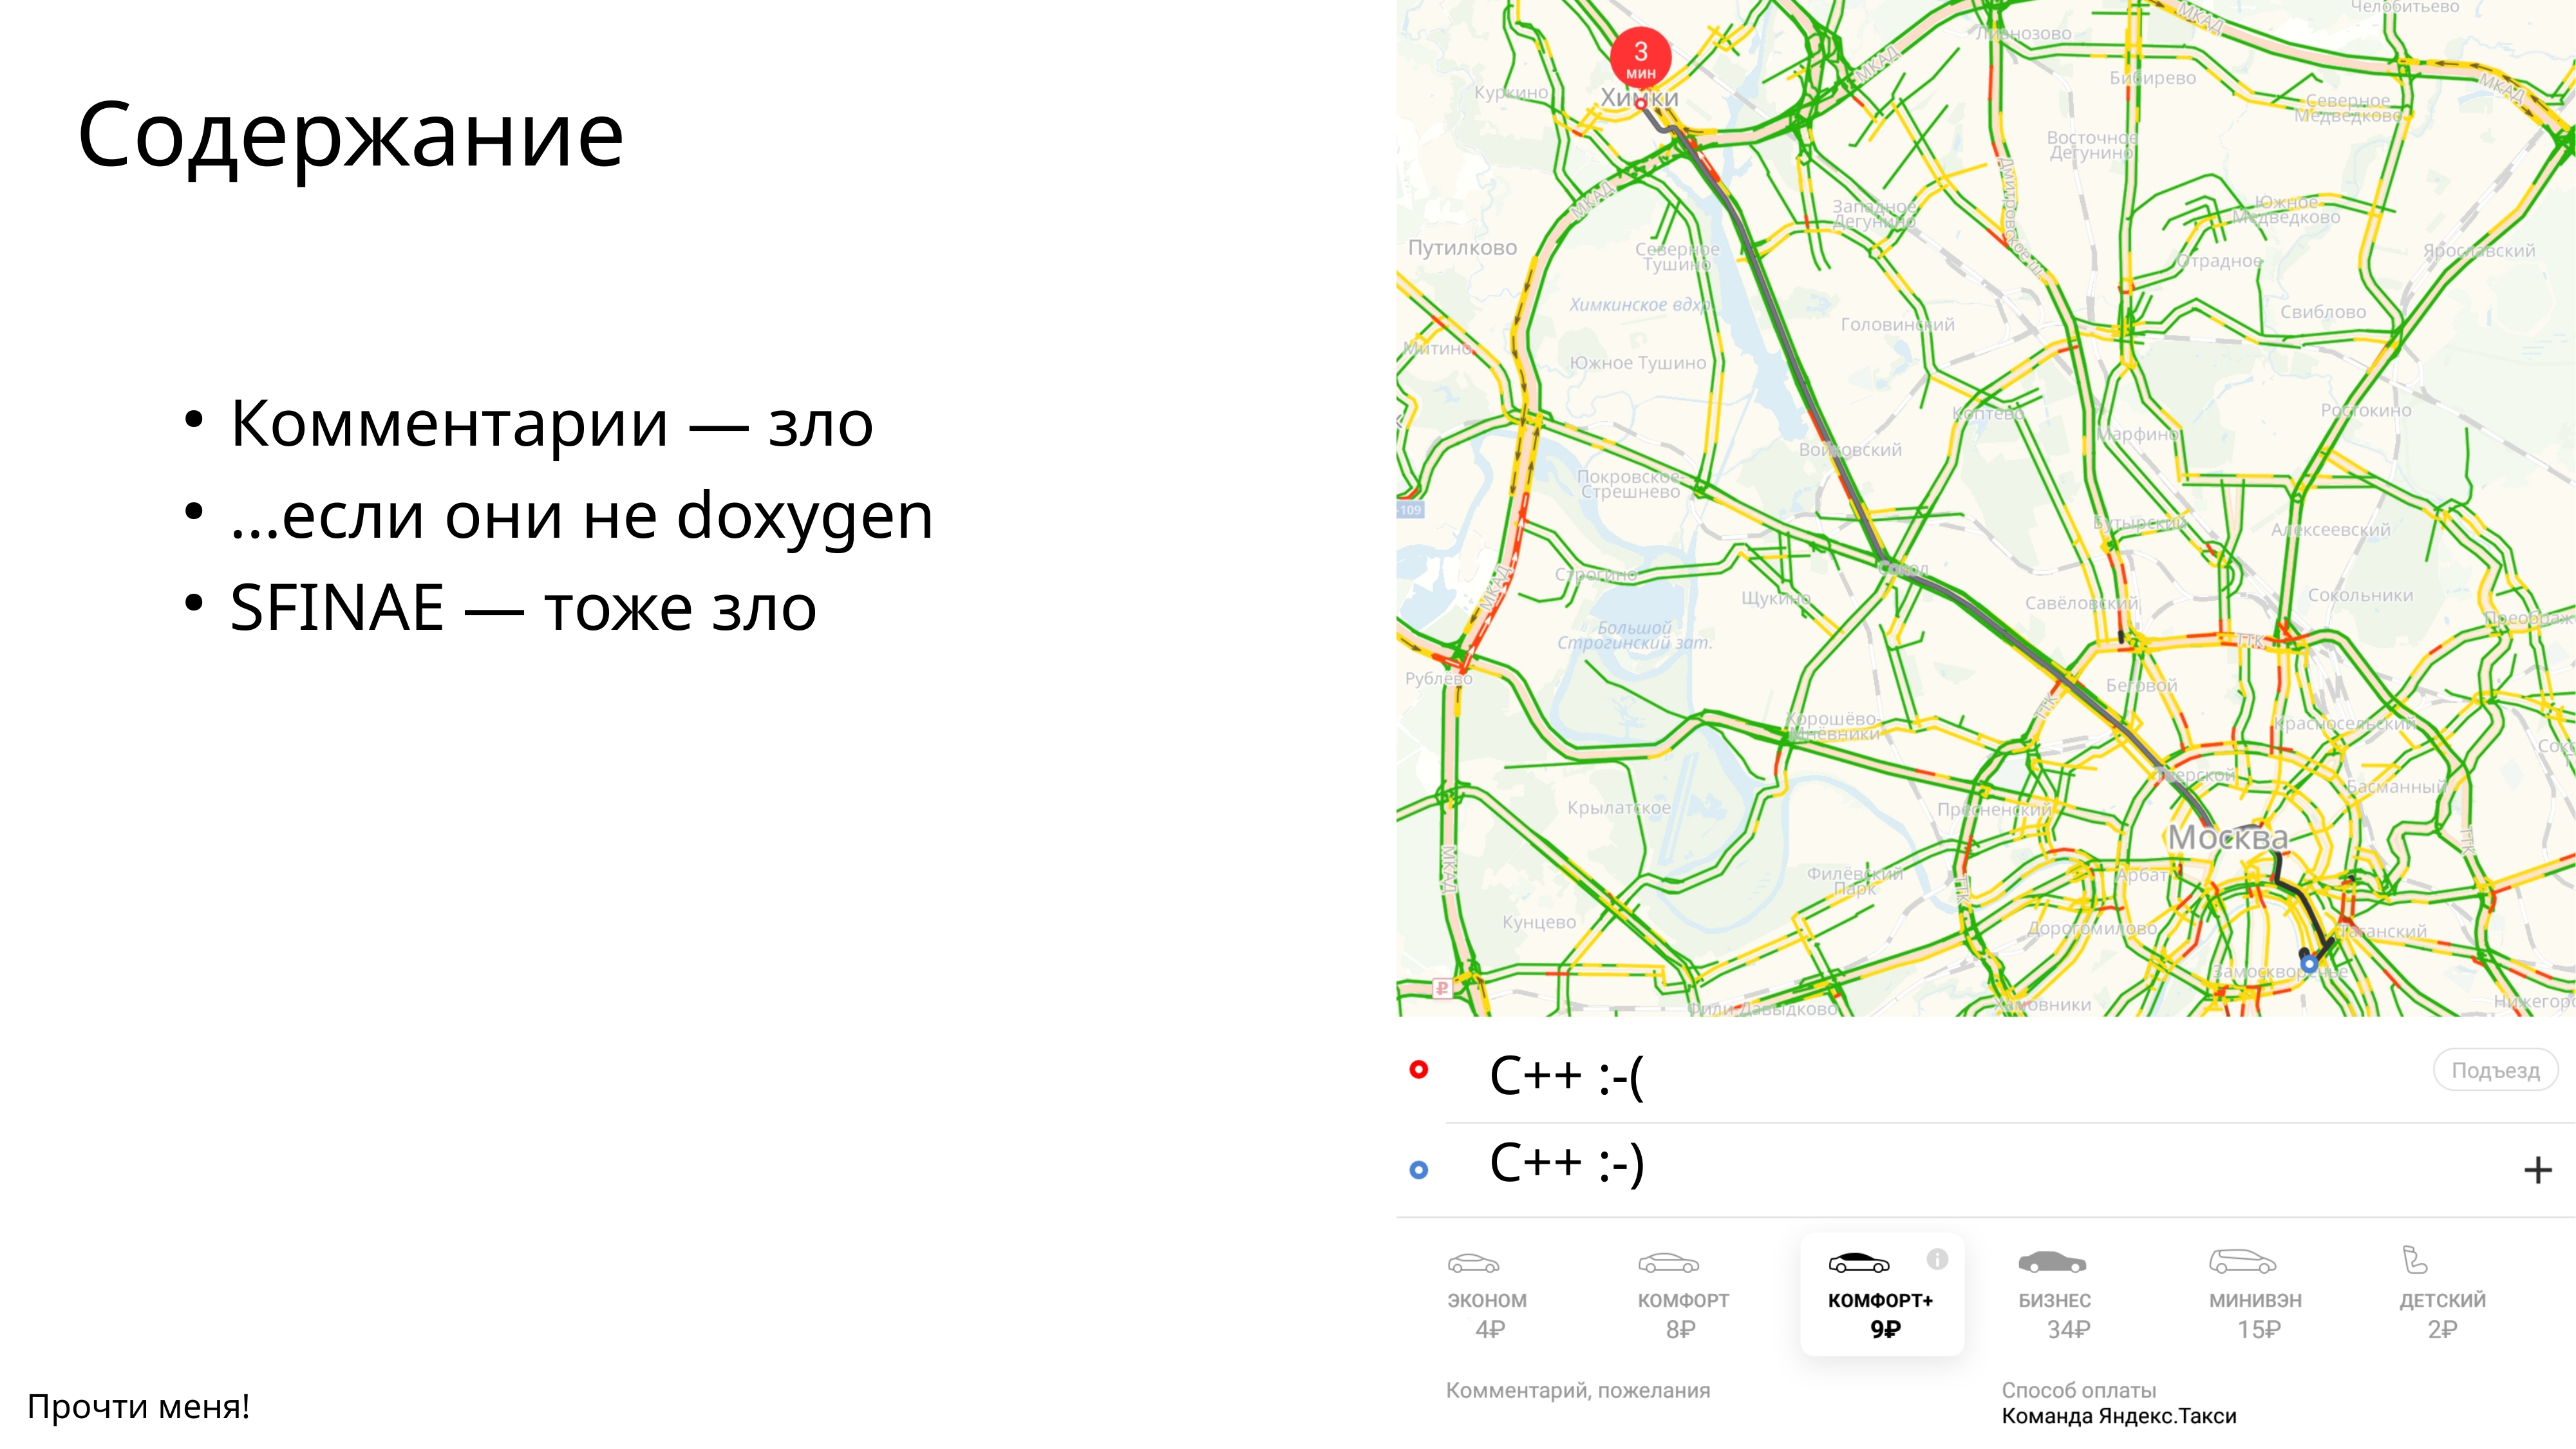

# Содержание
 Комментарии — зло
 ...если они не doxygen
 SFINAE — тоже зло
C++ :-(
C++ :-)
Прочти меня!